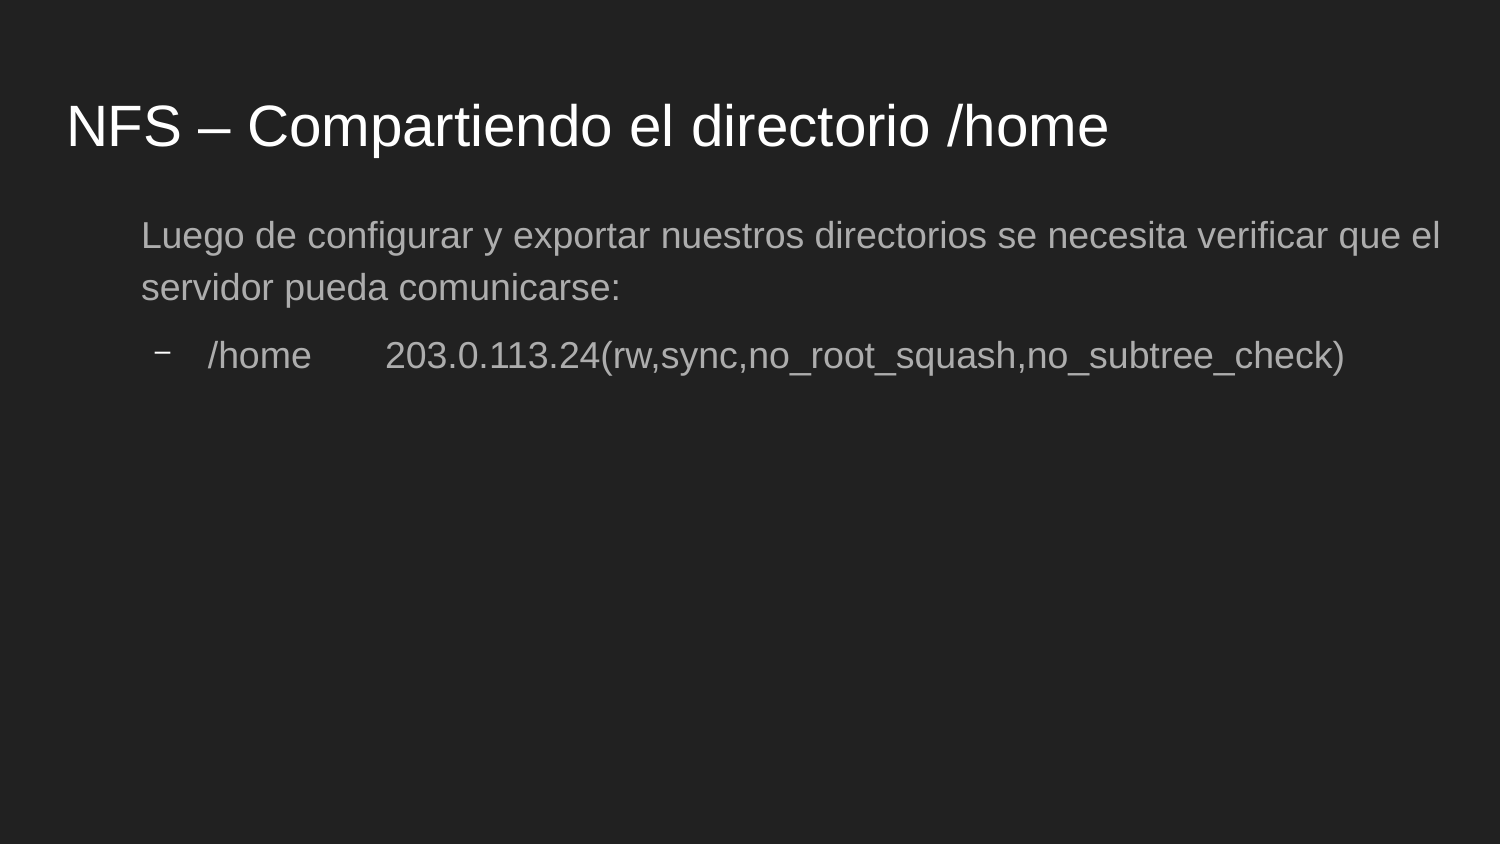

# NFS – Compartiendo el directorio /home
Luego de configurar y exportar nuestros directorios se necesita verificar que el servidor pueda comunicarse:
/home 203.0.113.24(rw,sync,no_root_squash,no_subtree_check)